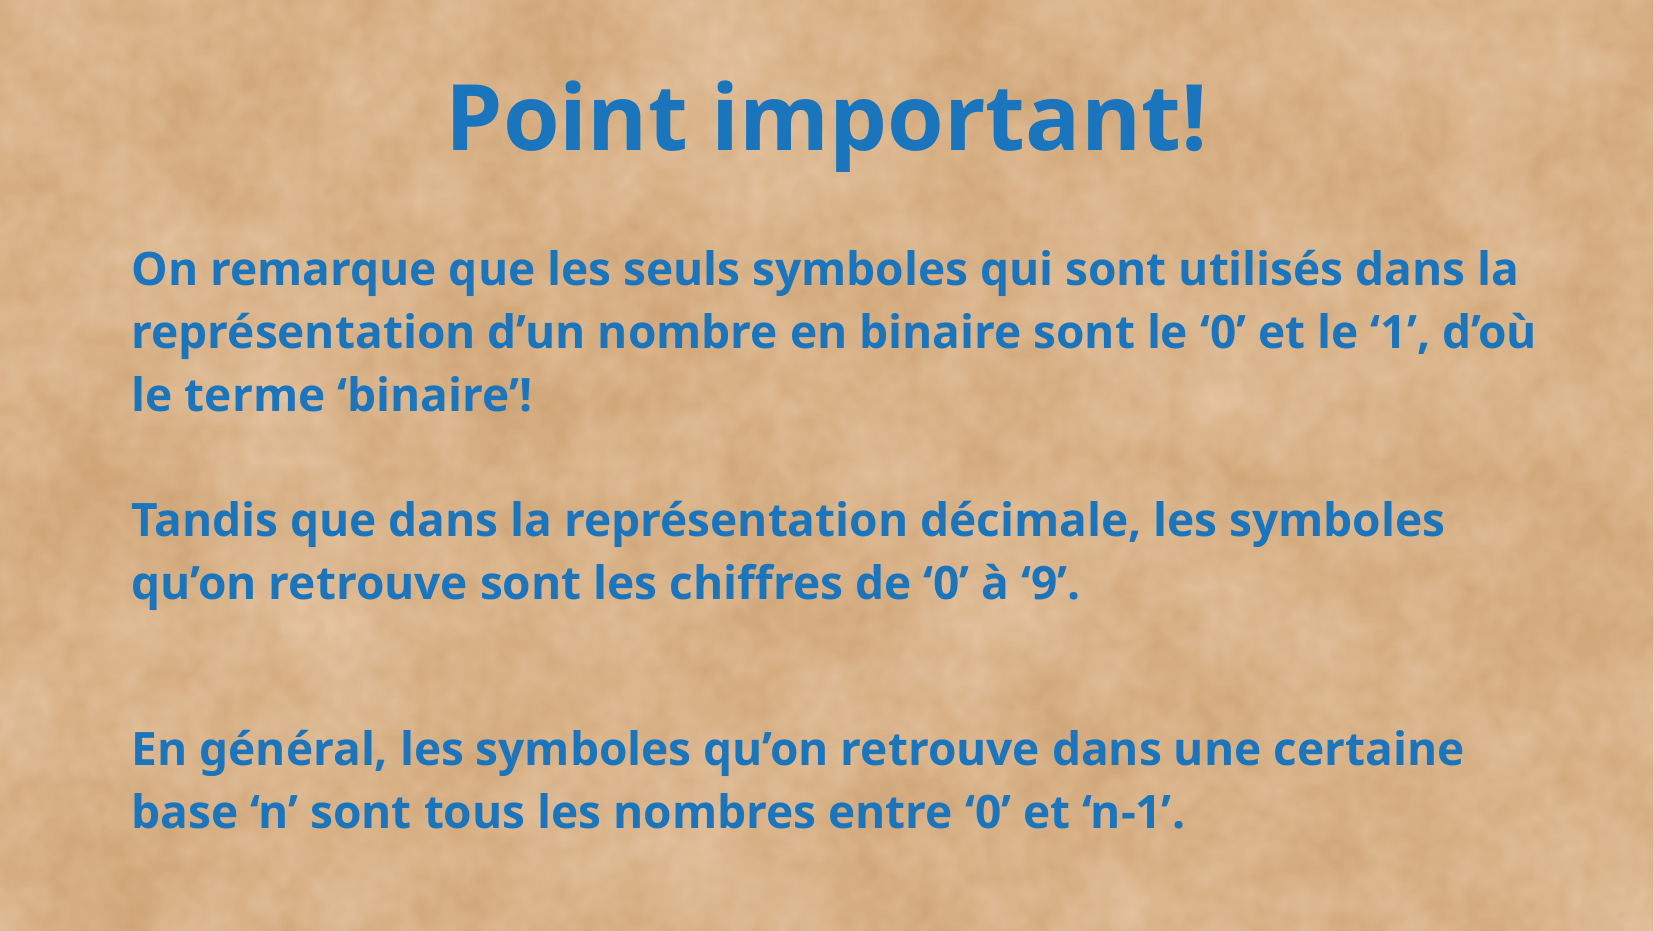

# Point important!
On remarque que les seuls symboles qui sont utilisés dans la représentation d’un nombre en binaire sont le ‘0’ et le ‘1’, d’où le terme ‘binaire’!
Tandis que dans la représentation décimale, les symboles qu’on retrouve sont les chiffres de ‘0’ à ‘9’.
En général, les symboles qu’on retrouve dans une certaine base ‘n’ sont tous les nombres entre ‘0’ et ‘n-1’.